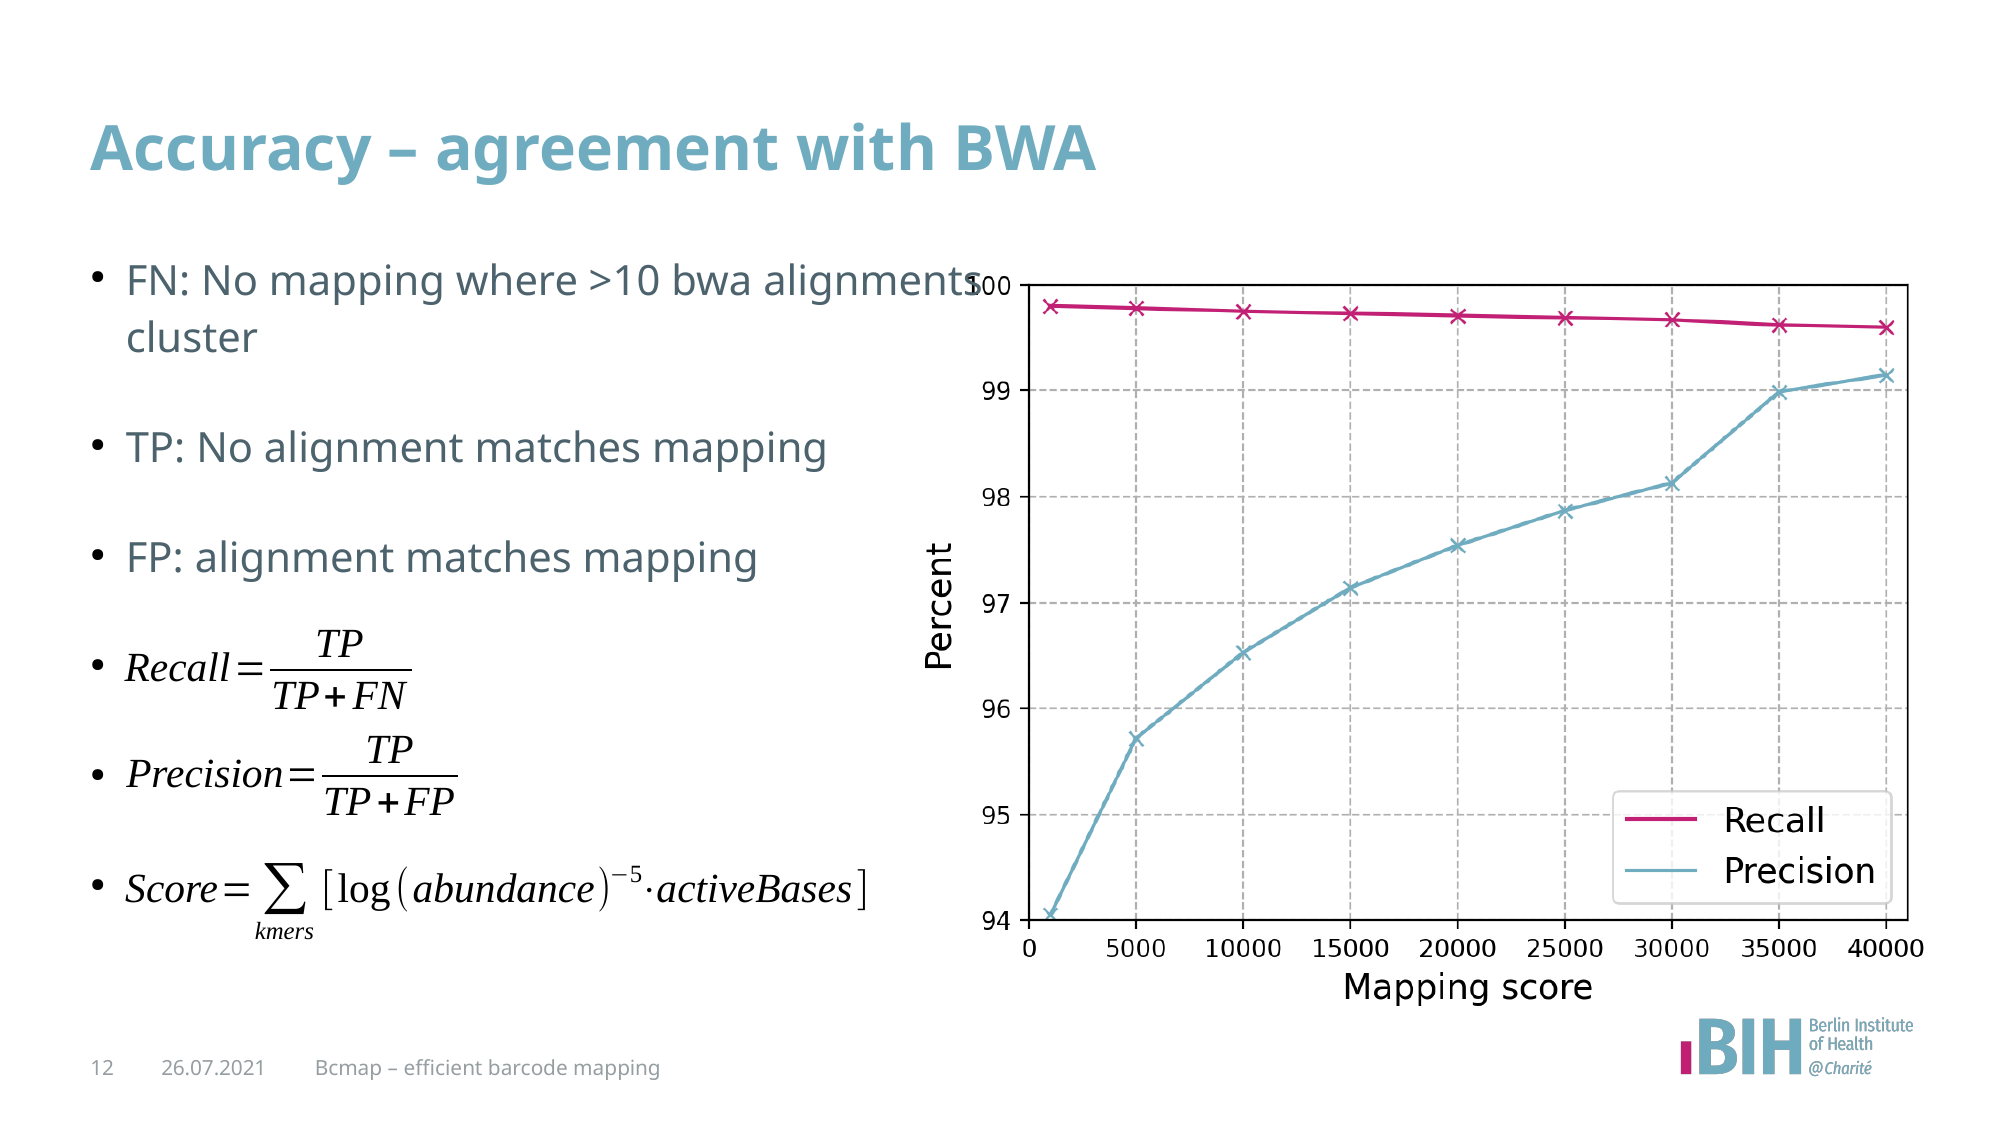

# Accuracy – agreement with BWA
FN: No mapping where >10 bwa alignments cluster
TP: No alignment matches mapping
FP: alignment matches mapping
26.07.2021
Bcmap – efficient barcode mapping